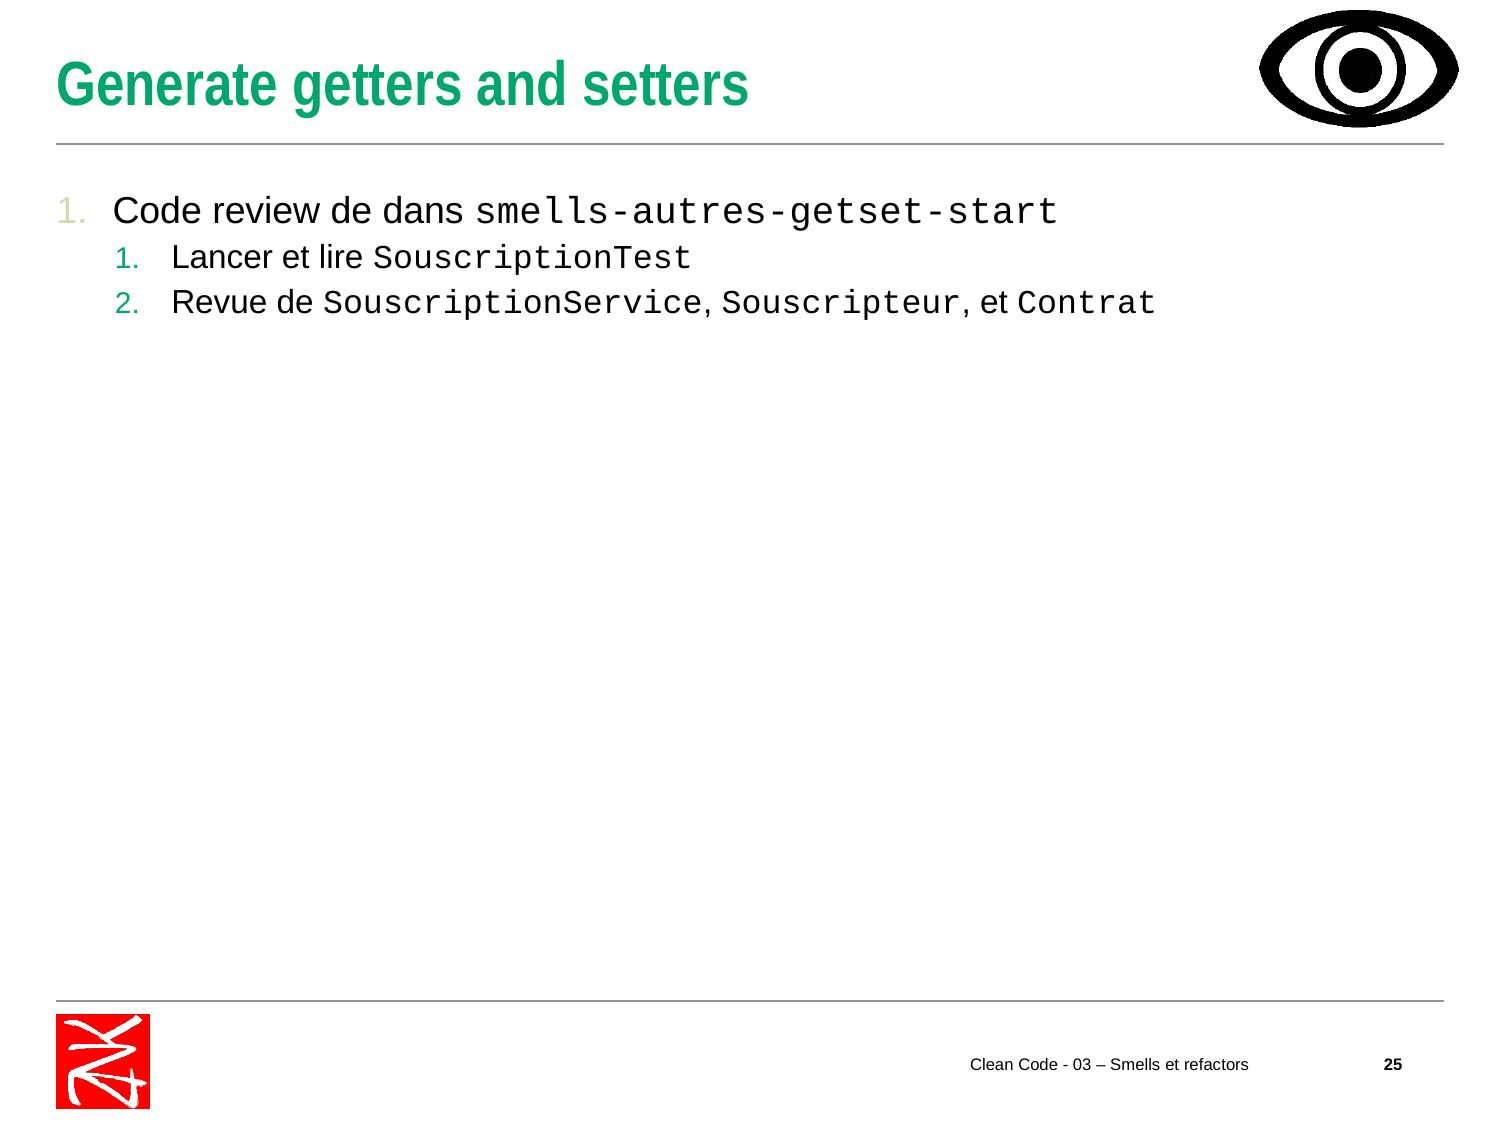

# Generate getters and setters
Code review de dans smells-autres-getset-start
Lancer et lire SouscriptionTest
Revue de SouscriptionService, Souscripteur, et Contrat
Clean Code - 03 – Smells et refactors